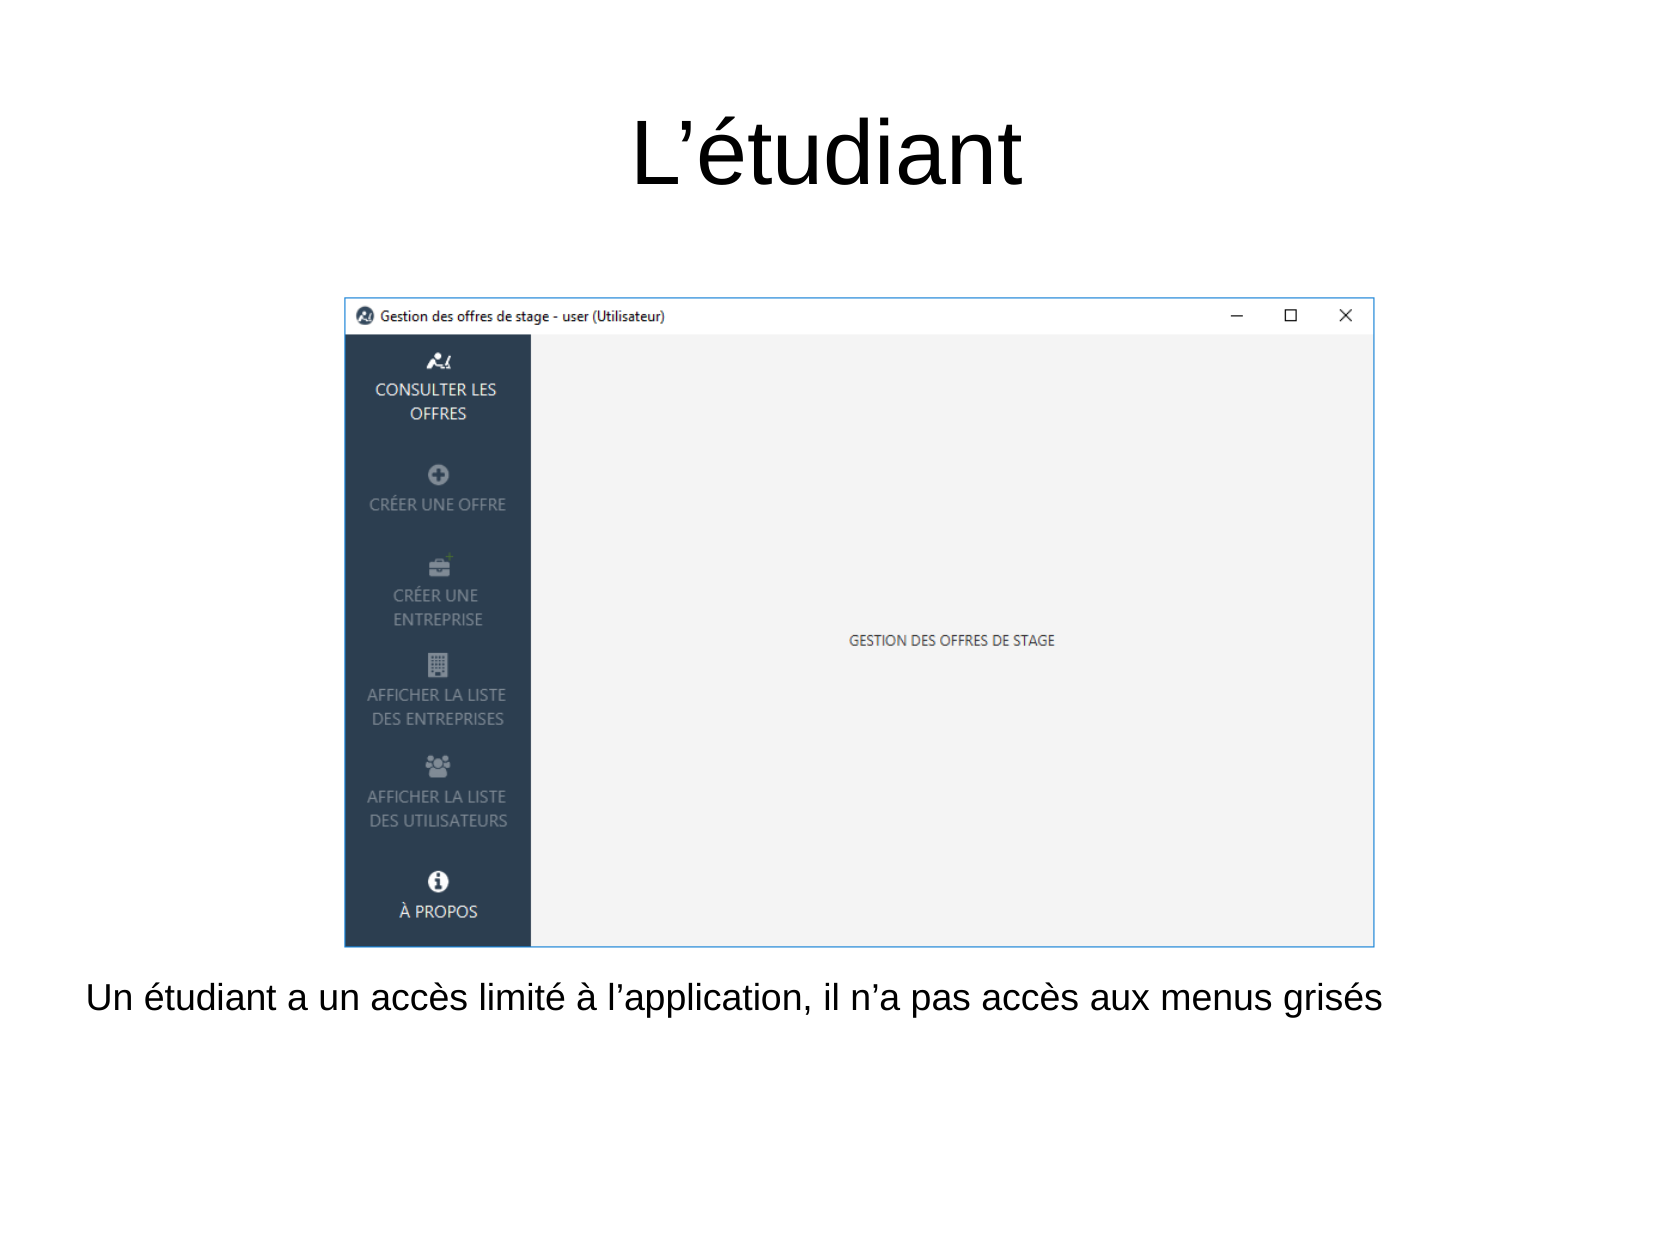

# L’étudiant
Un étudiant a un accès limité à l’application, il n’a pas accès aux menus grisés